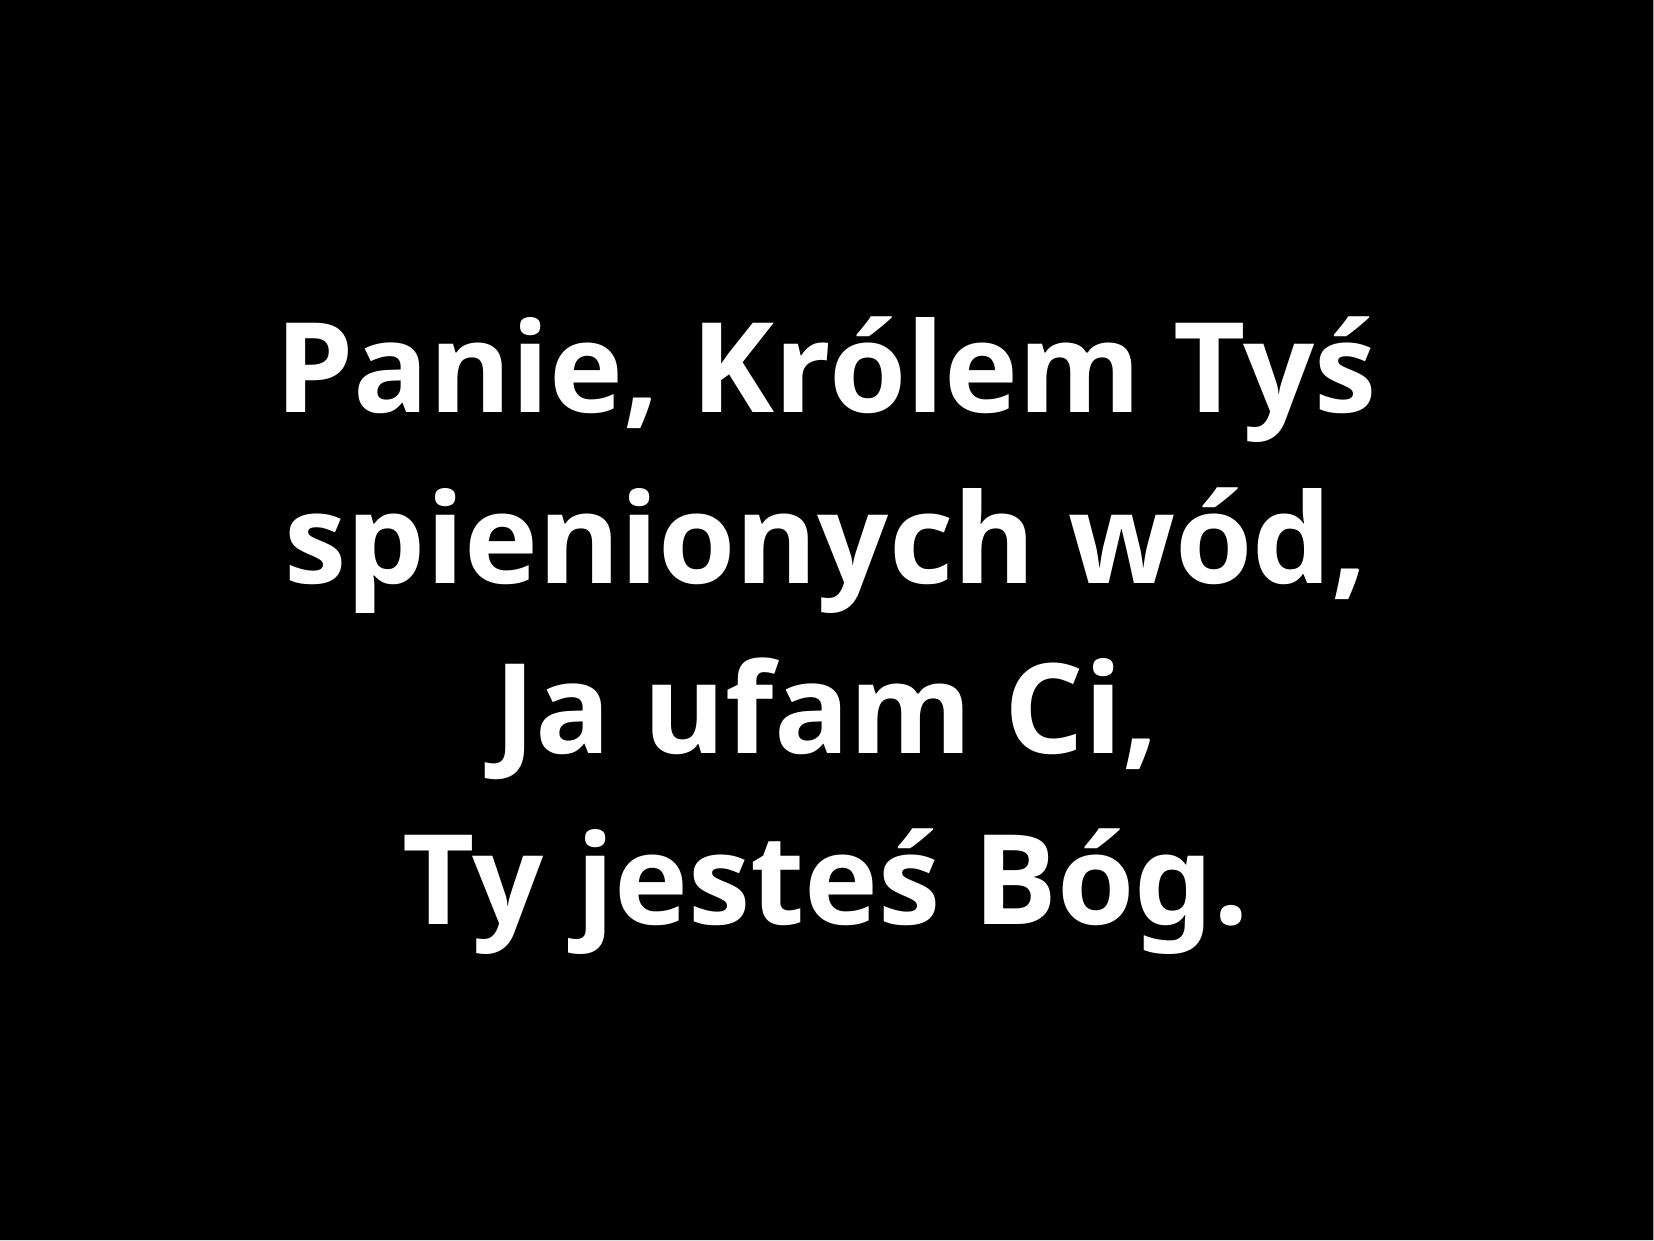

# Panie, Królem Tyś spienionych wód, Ja ufam Ci, Ty jesteś Bóg.